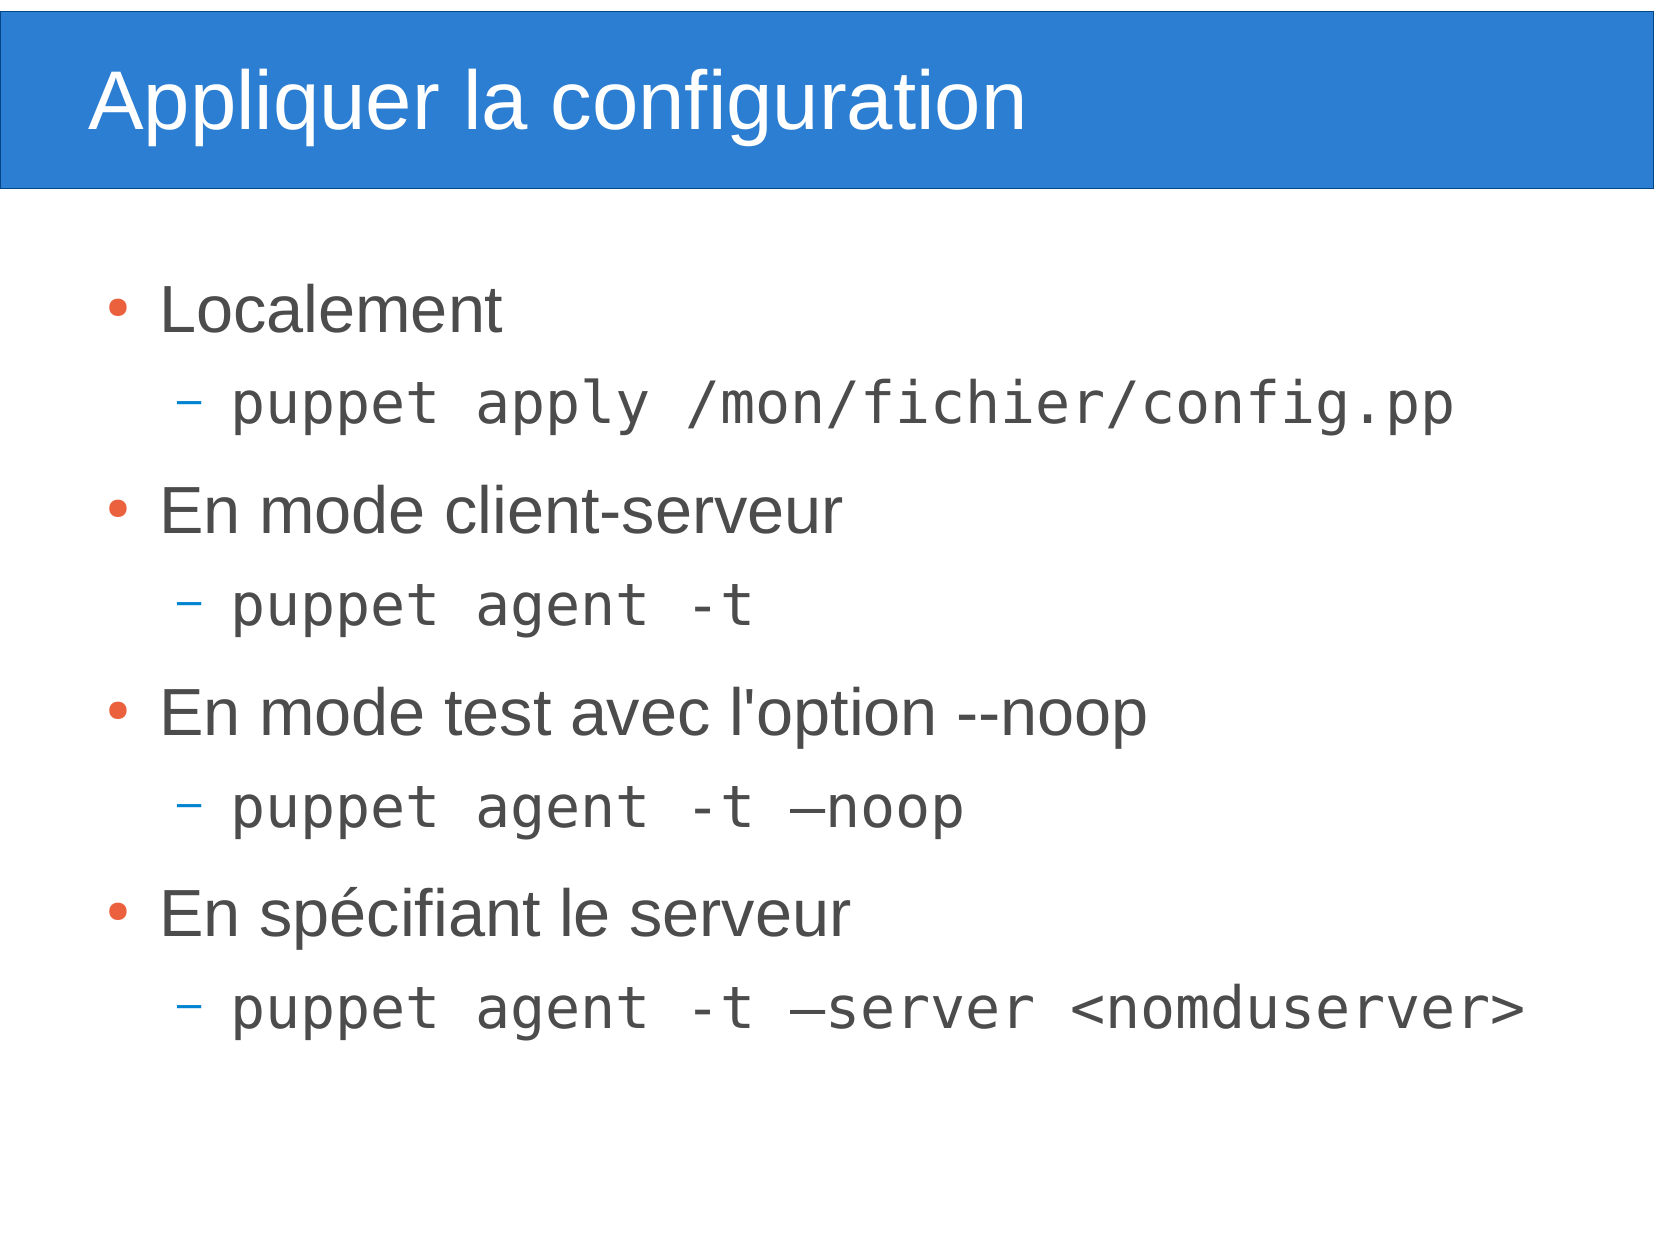

# Appliquer la configuration
Localement
puppet apply /mon/fichier/config.pp
En mode client-serveur
puppet agent -t
En mode test avec l'option --noop
puppet agent -t –noop
En spécifiant le serveur
puppet agent -t –server <nomduserver>